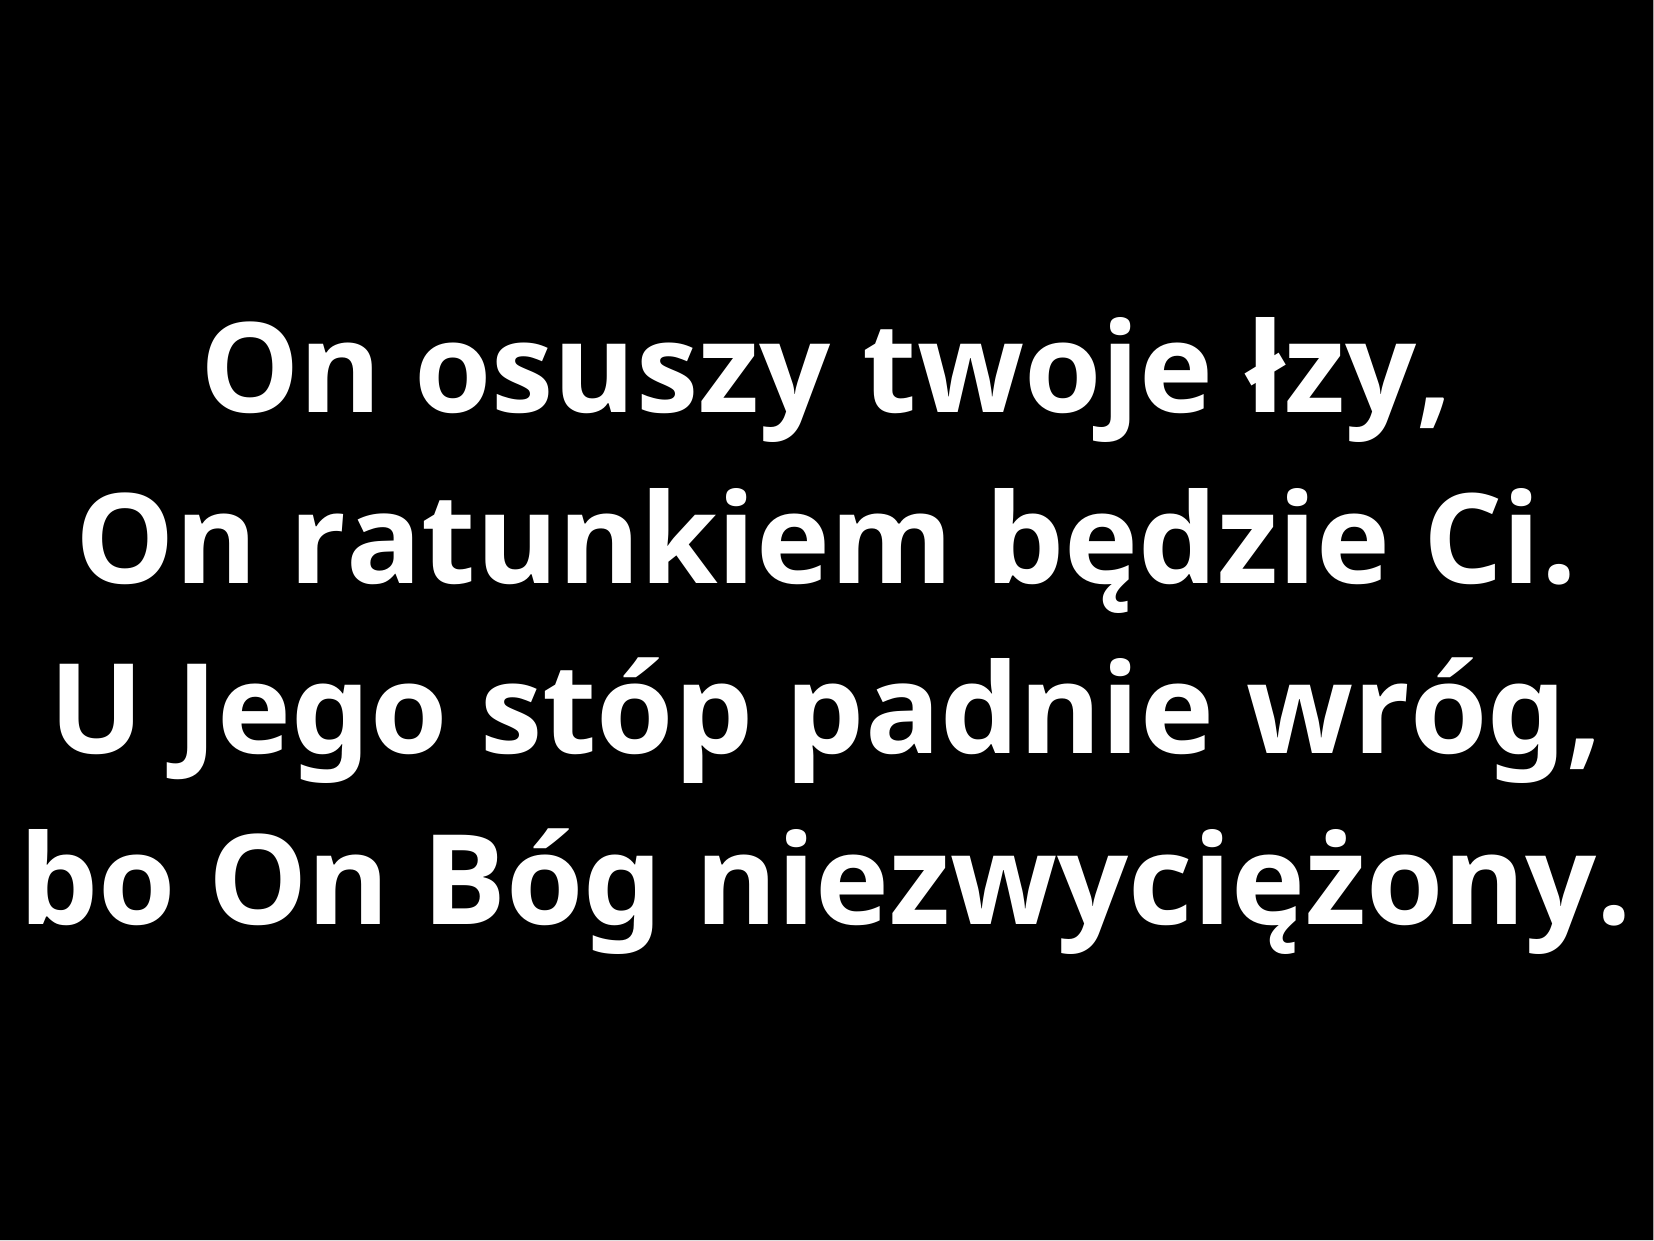

# On osuszy twoje łzy, On ratunkiem będzie Ci. U Jego stóp padnie wróg, bo On Bóg niezwyciężony.